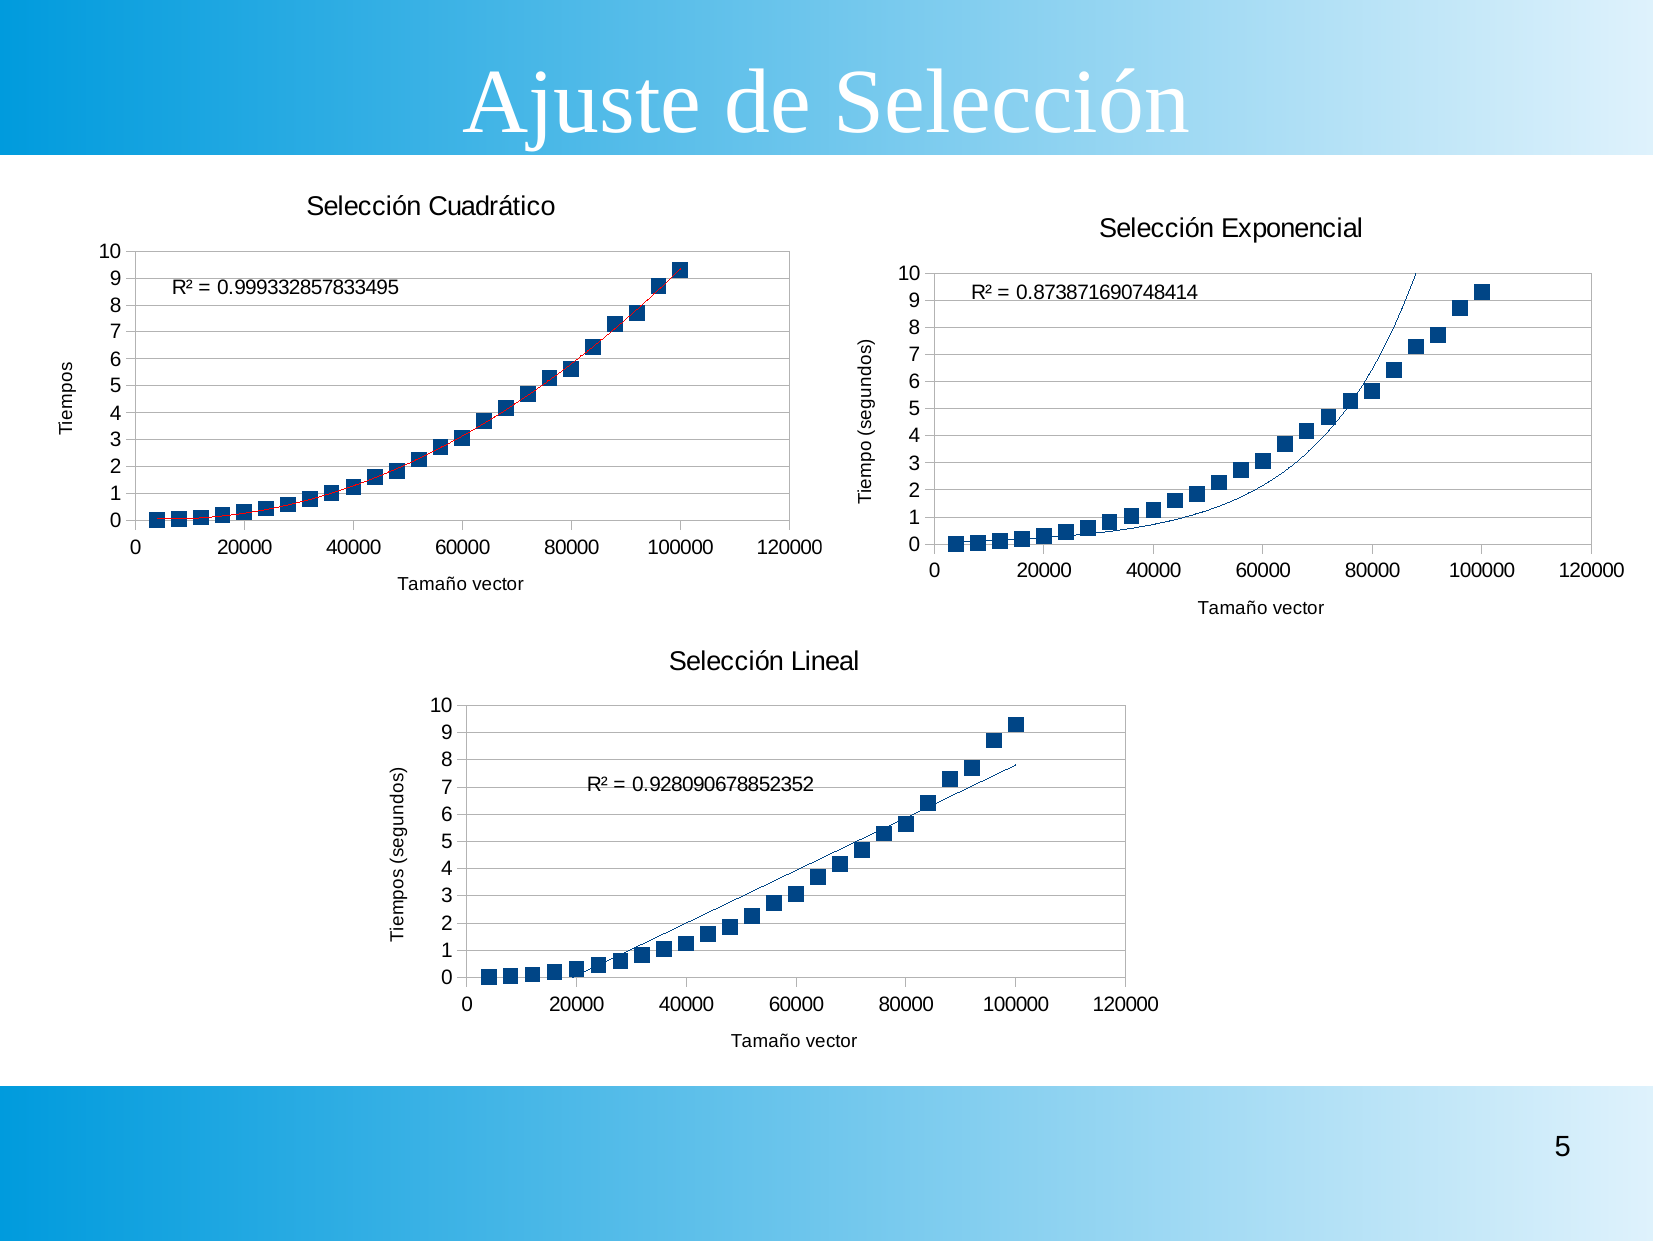

# Ajuste de Selección
### Chart: Selección Cuadrático
| Category | Tiempos |
|---|---|
### Chart: Selección Exponencial
| Category | Tiempos |
|---|---|
### Chart: Selección Lineal
| Category | Tiempos |
|---|---|5